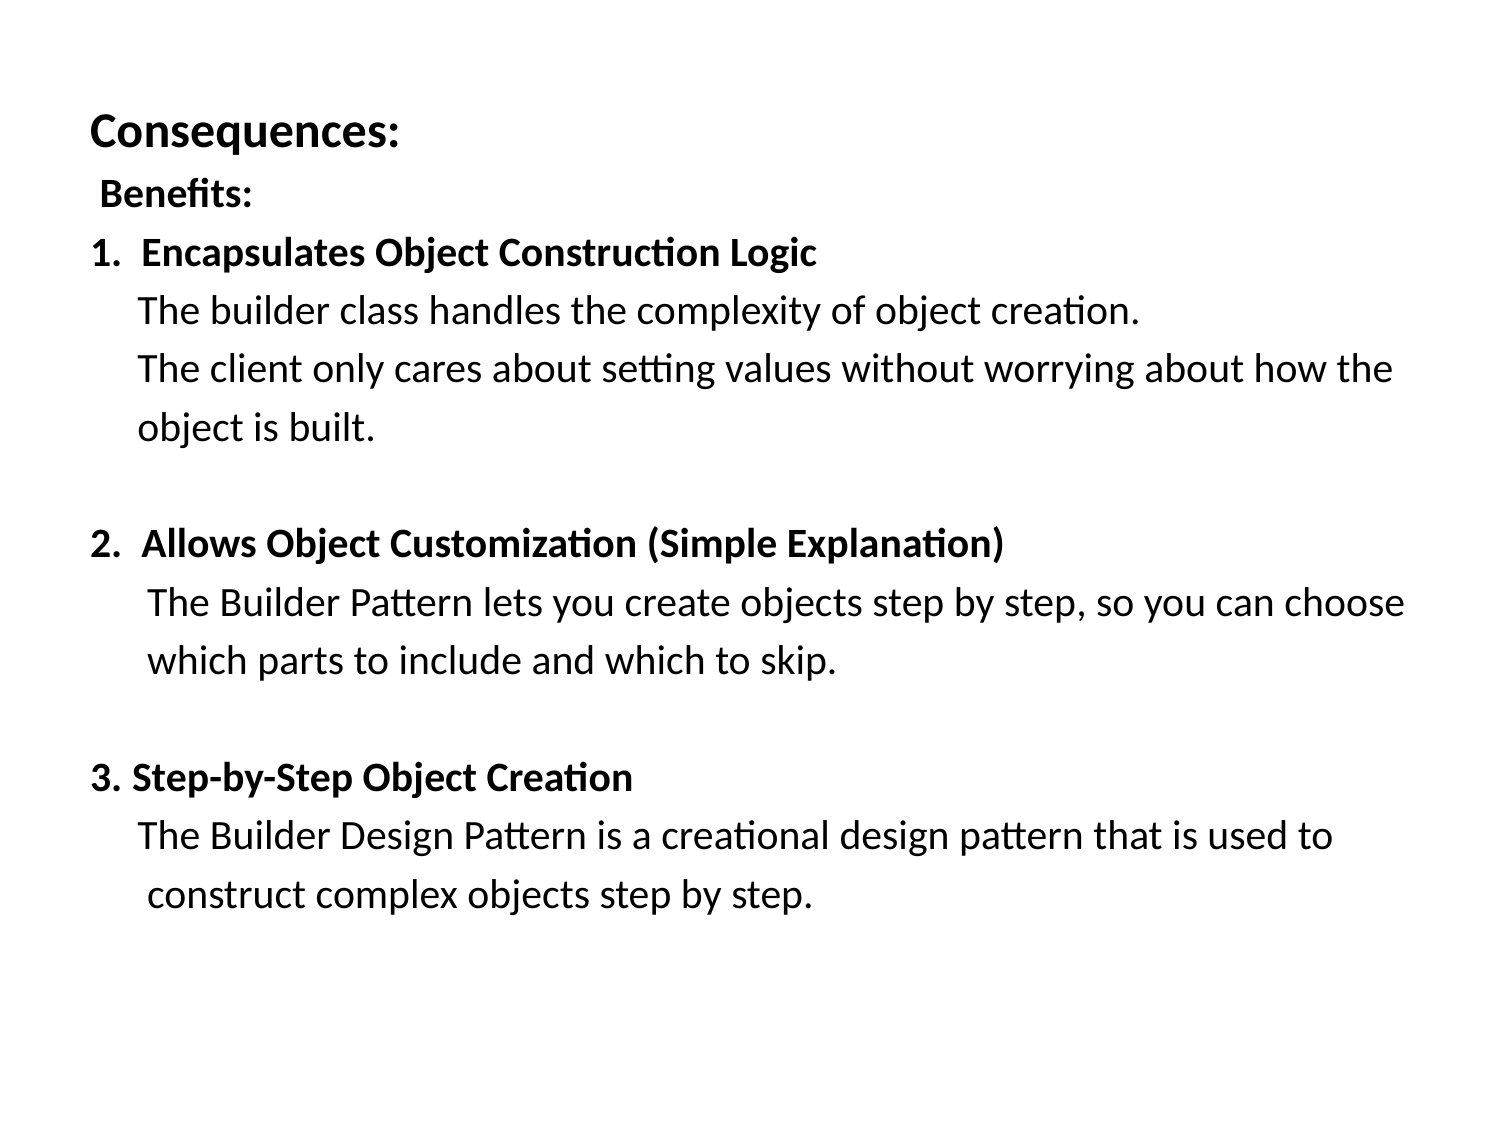

# Consequences:
 Benefits:
1. Encapsulates Object Construction Logic
 The builder class handles the complexity of object creation.
 The client only cares about setting values without worrying about how the
 object is built.
2. Allows Object Customization (Simple Explanation)
 The Builder Pattern lets you create objects step by step, so you can choose
 which parts to include and which to skip.
3. Step-by-Step Object Creation
 The Builder Design Pattern is a creational design pattern that is used to
 construct complex objects step by step.